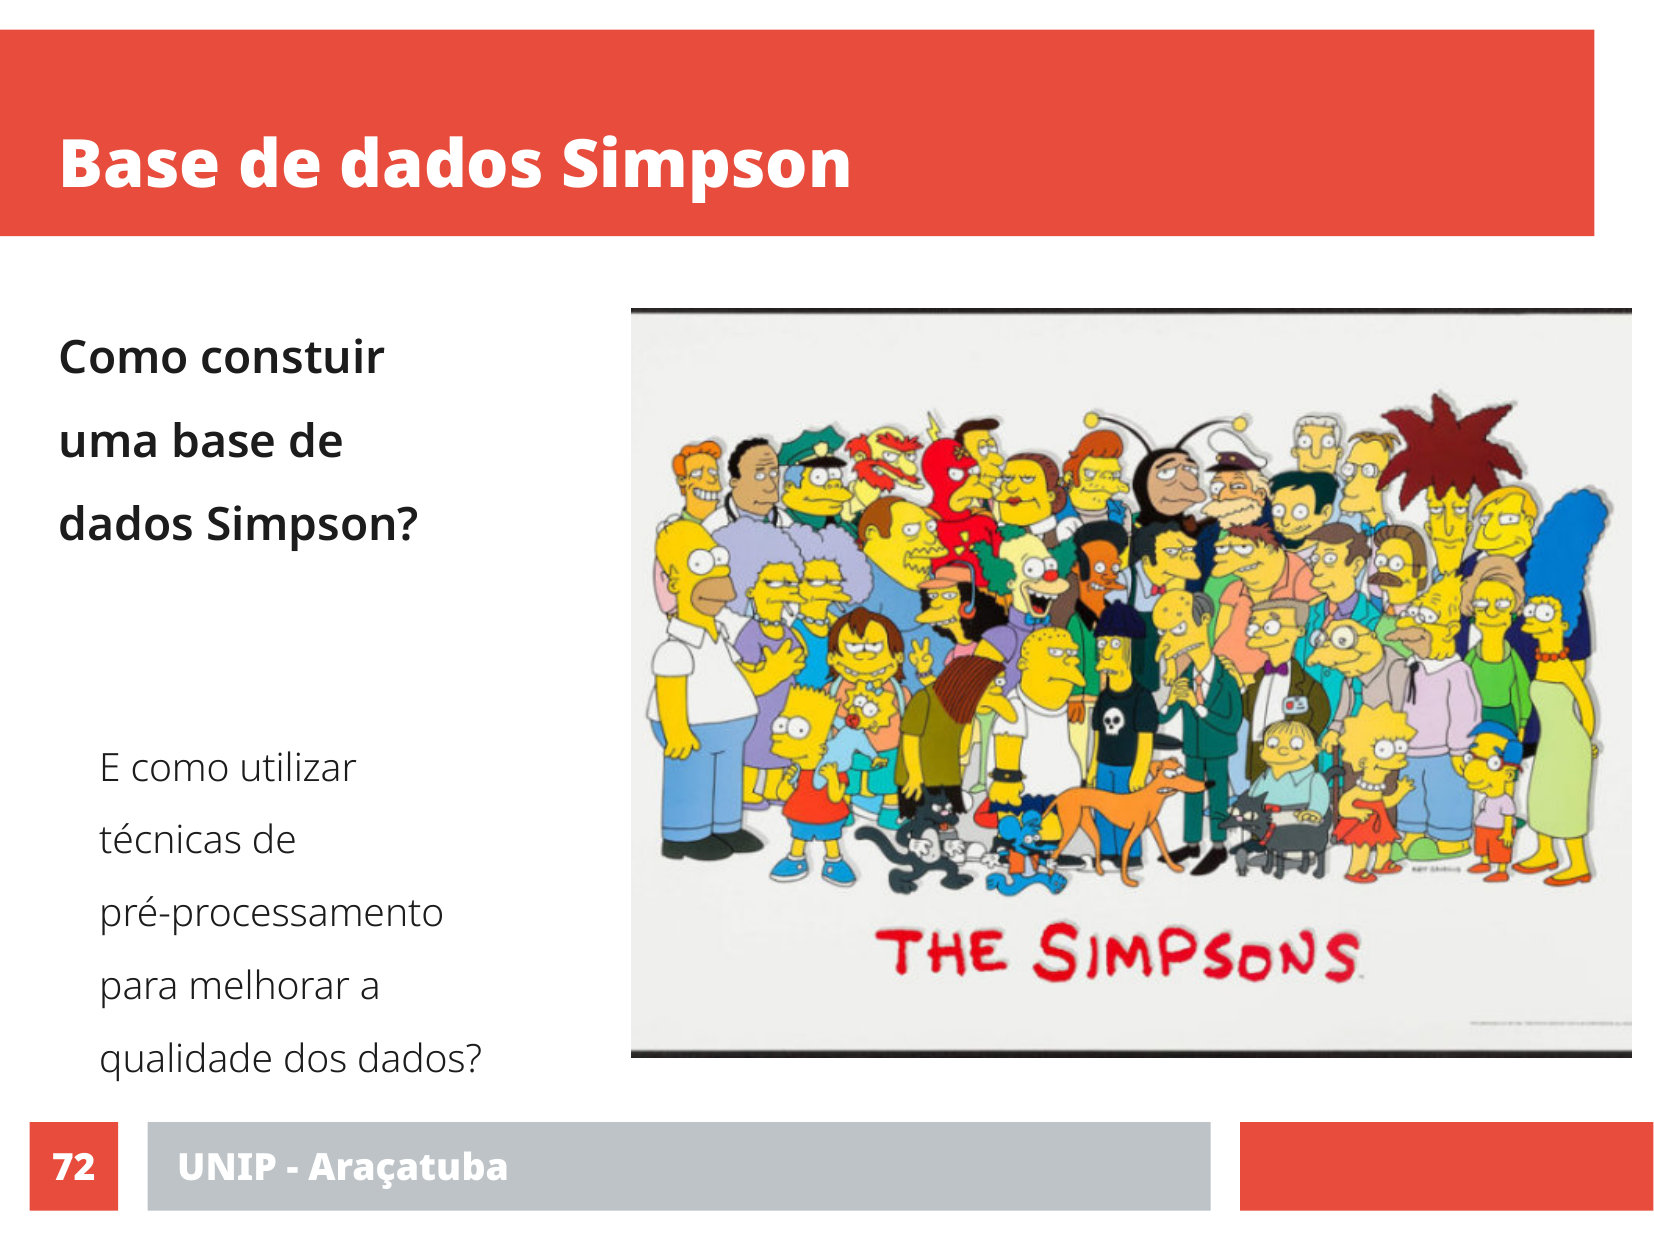

# Base de dados Simpson
Como constuir
uma base de
dados Simpson?
E como utilizar
técnicas de
pré-processamento
para melhorar a
qualidade dos dados?
72
UNIP - Araçatuba